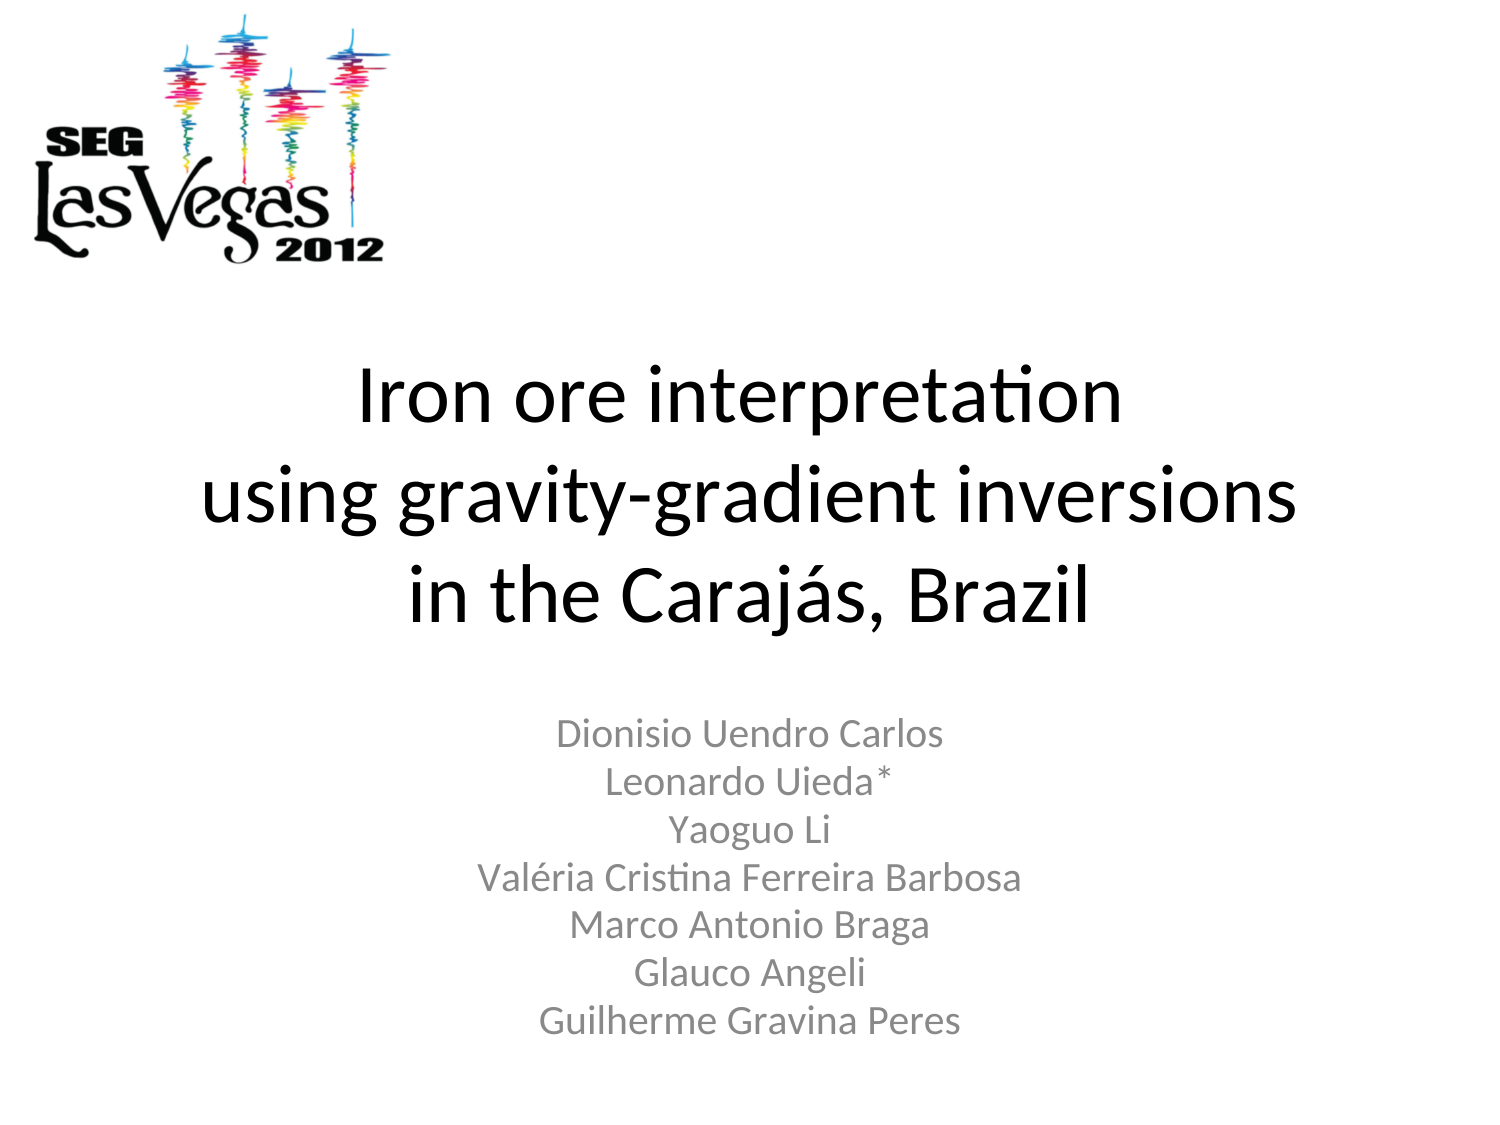

# Iron ore interpretation using gravity-gradient inversions in the Carajás, Brazil
Dionisio Uendro Carlos
Leonardo Uieda*
Yaoguo Li
Valéria Cristina Ferreira Barbosa
Marco Antonio Braga
Glauco Angeli
Guilherme Gravina Peres